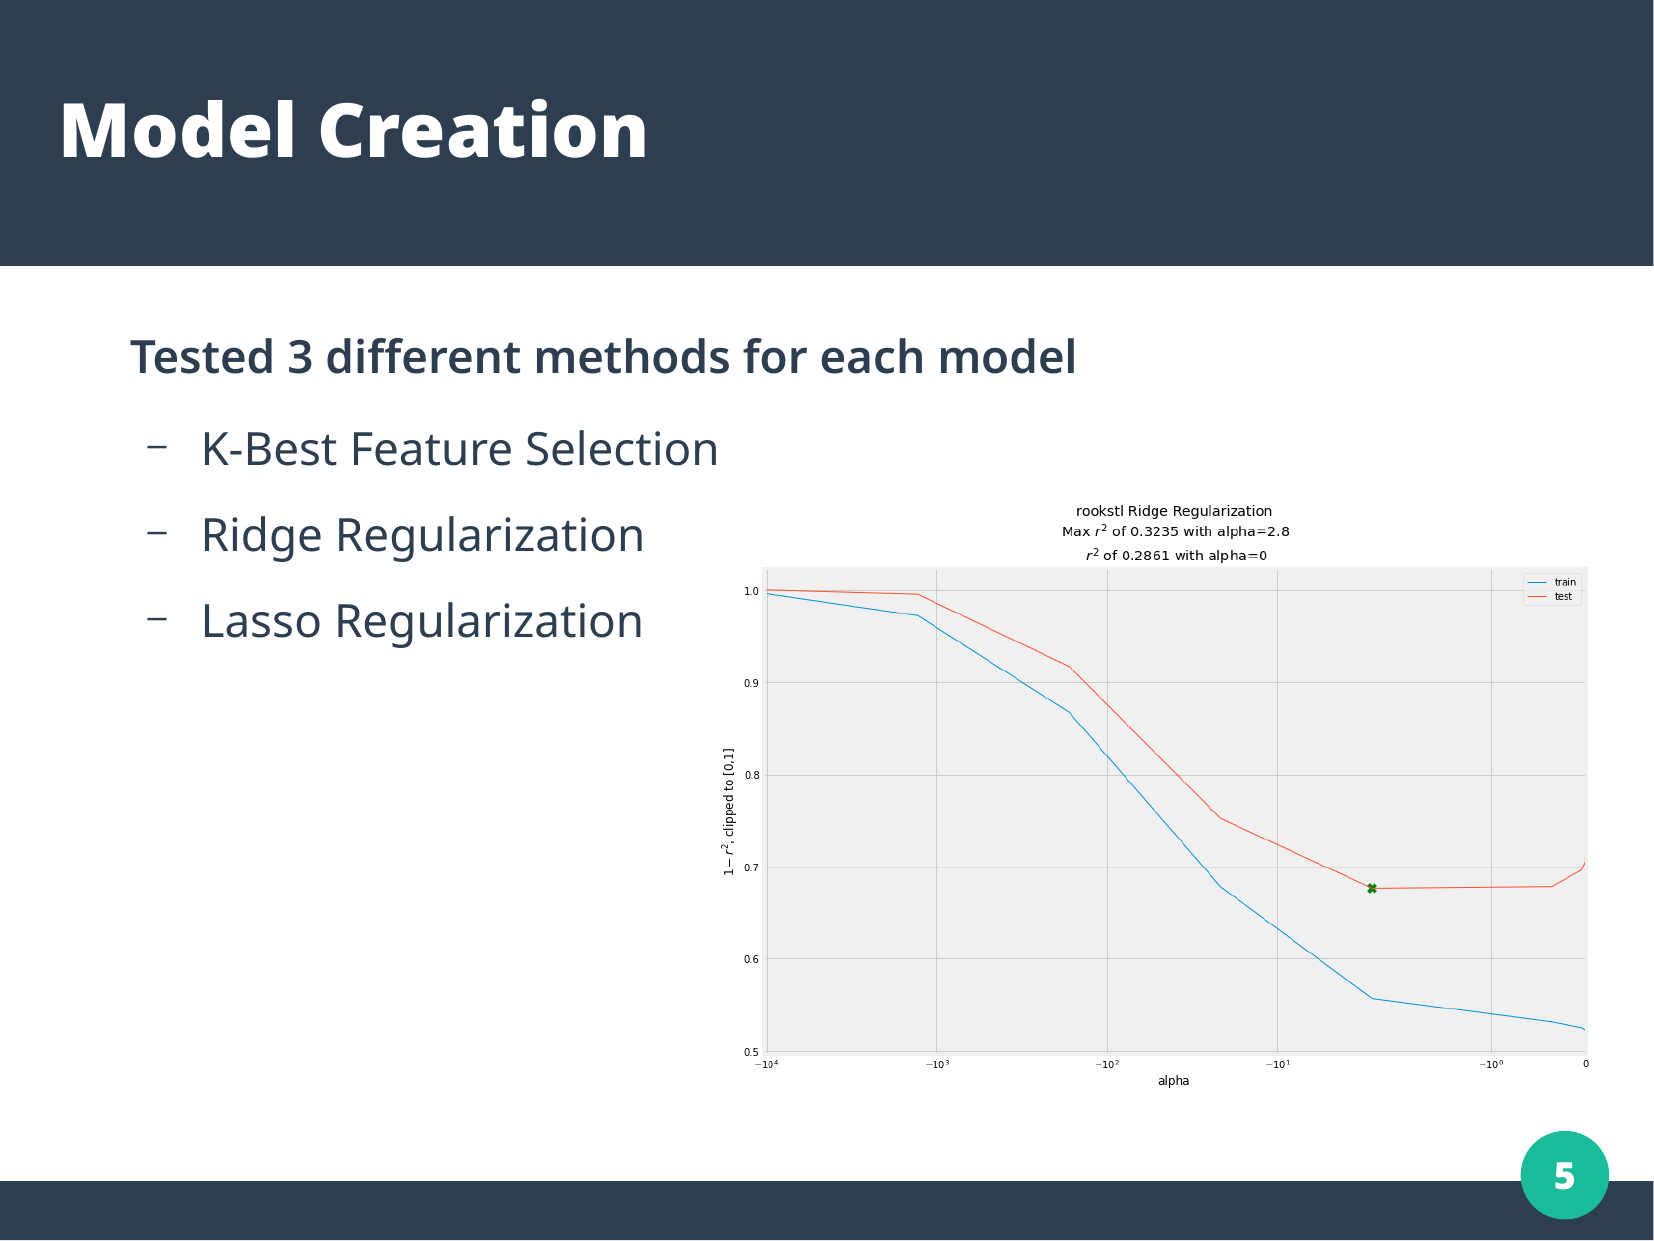

# Model Creation
Tested 3 different methods for each model
K-Best Feature Selection
Ridge Regularization
Lasso Regularization
5